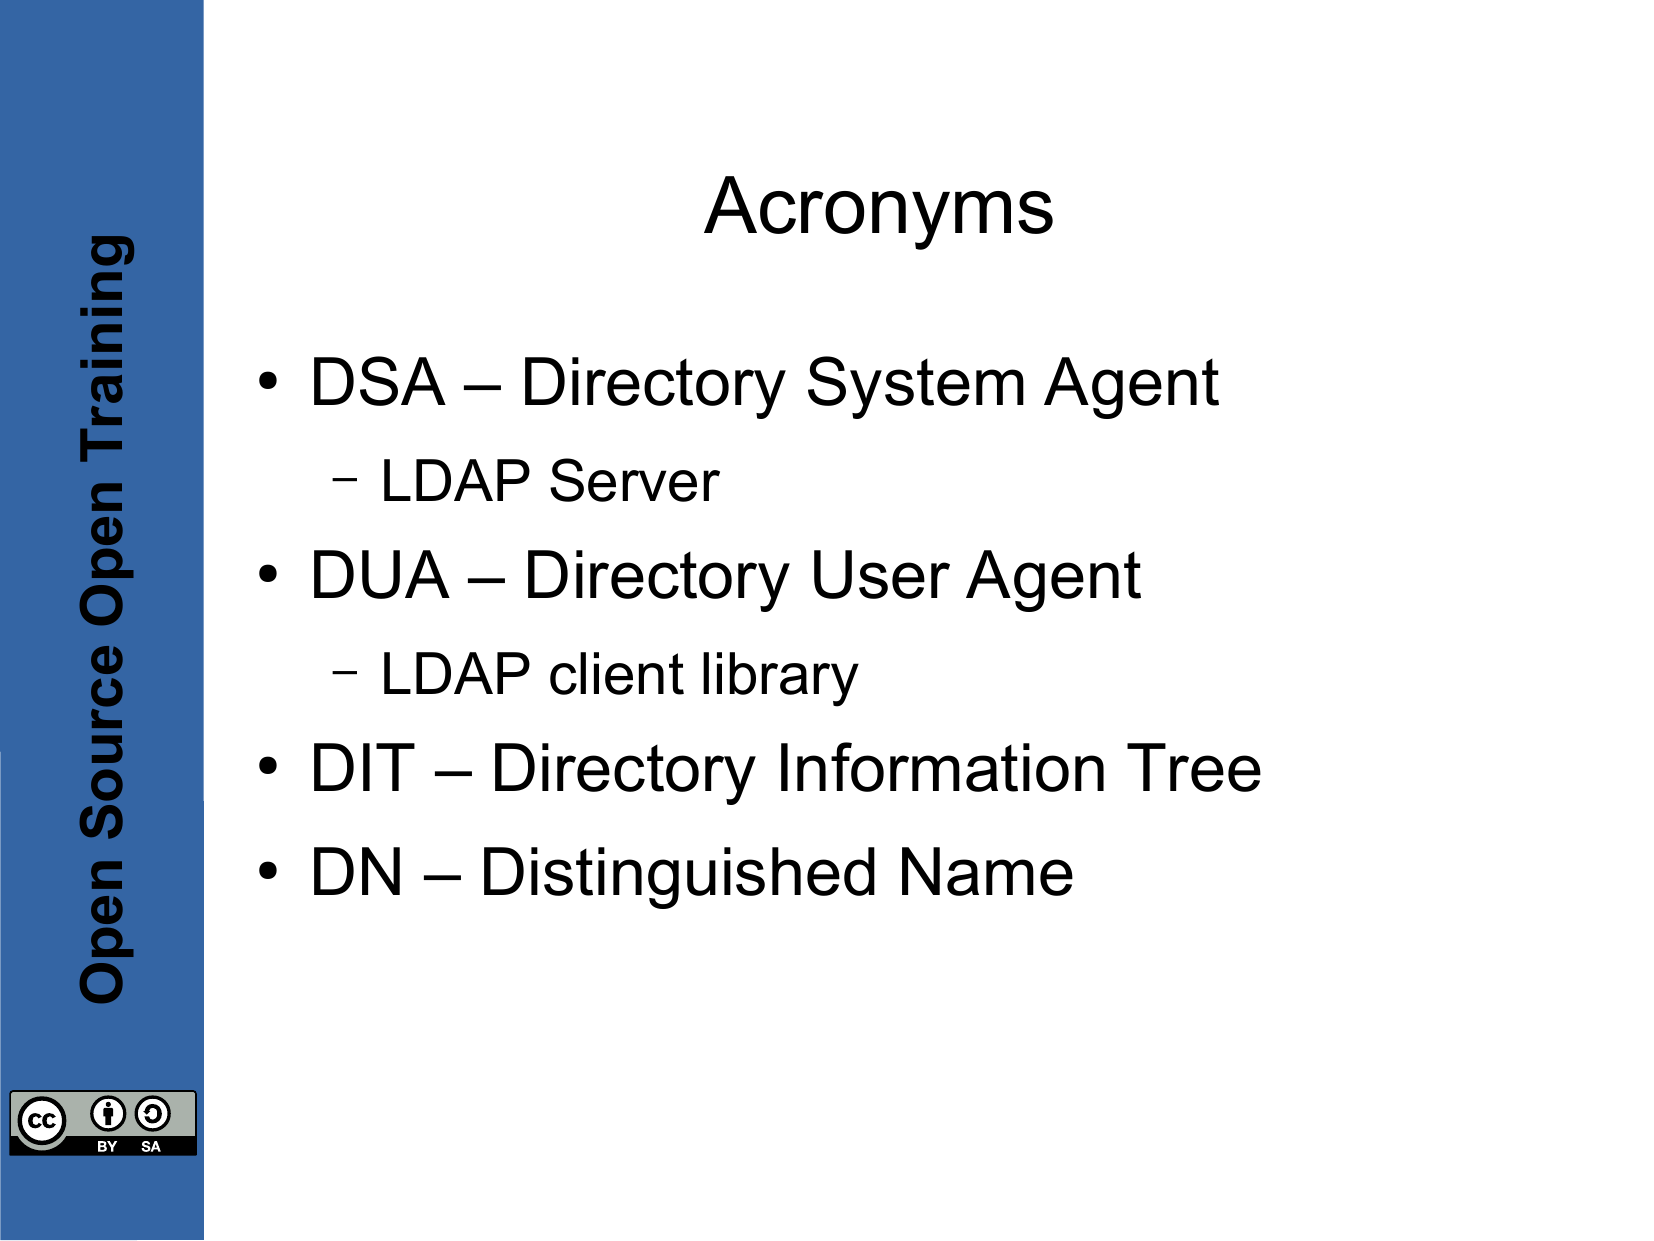

# Acronyms
DSA – Directory System Agent
LDAP Server
DUA – Directory User Agent
LDAP client library
DIT – Directory Information Tree
DN – Distinguished Name